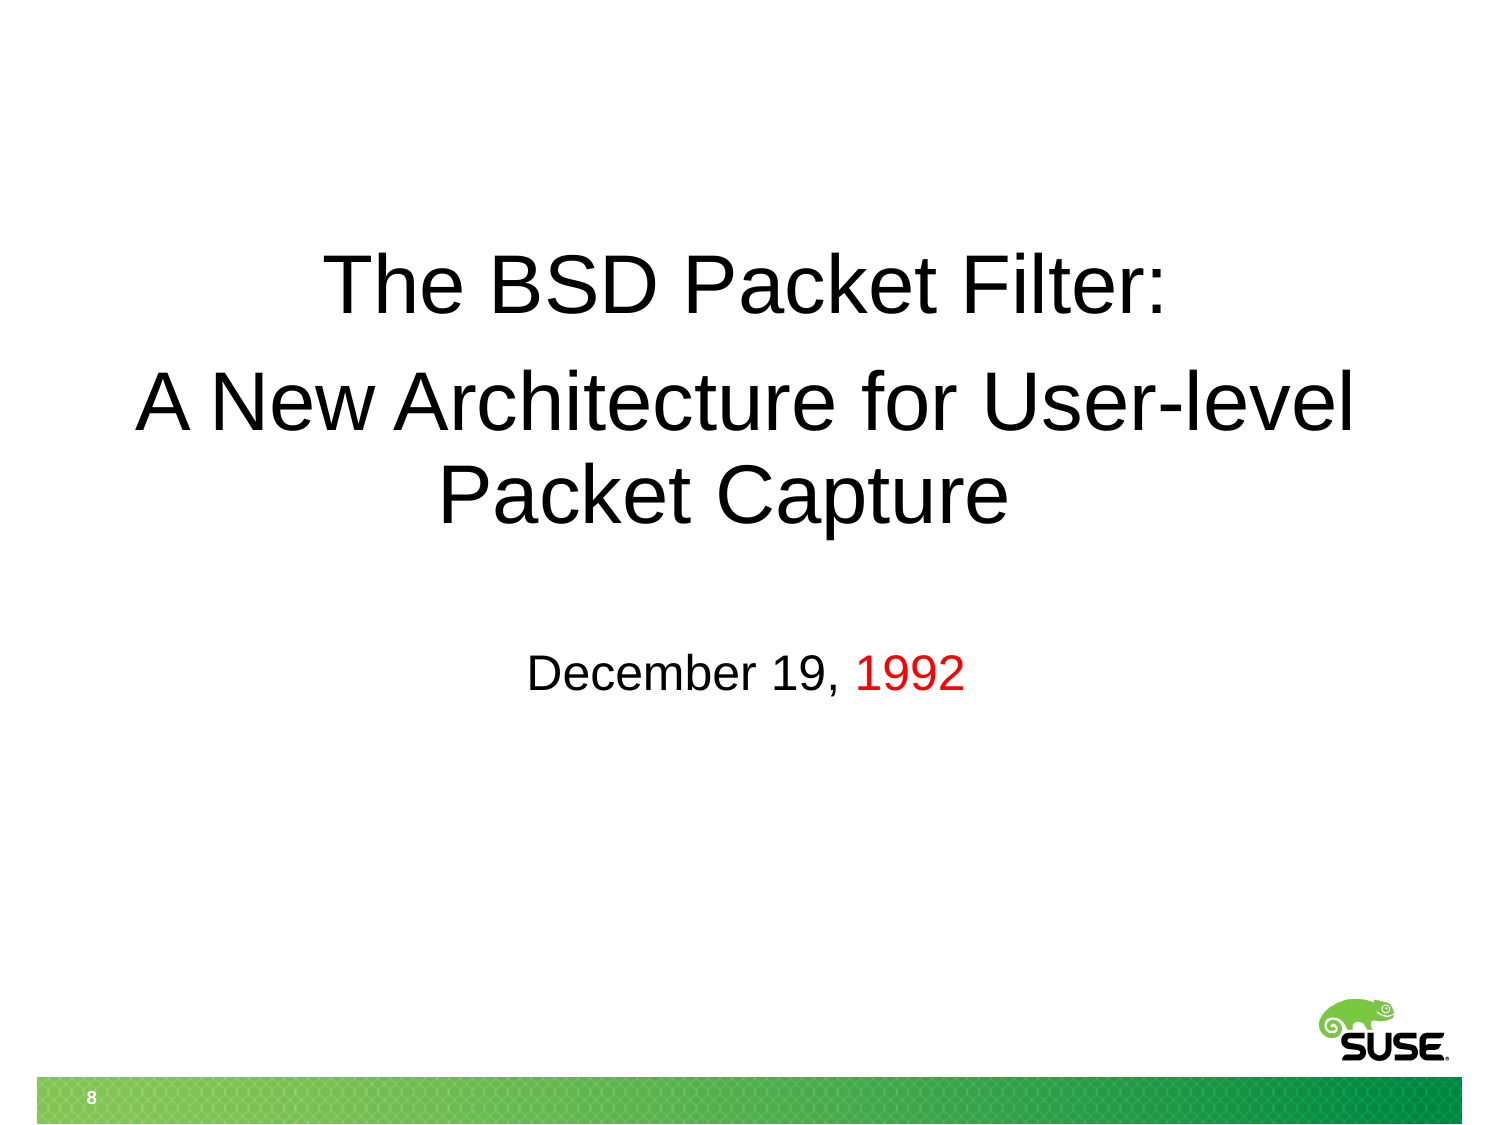

# The BSD Packet Filter:
A New Architecture for User-level Packet Capture
December 19, 1992